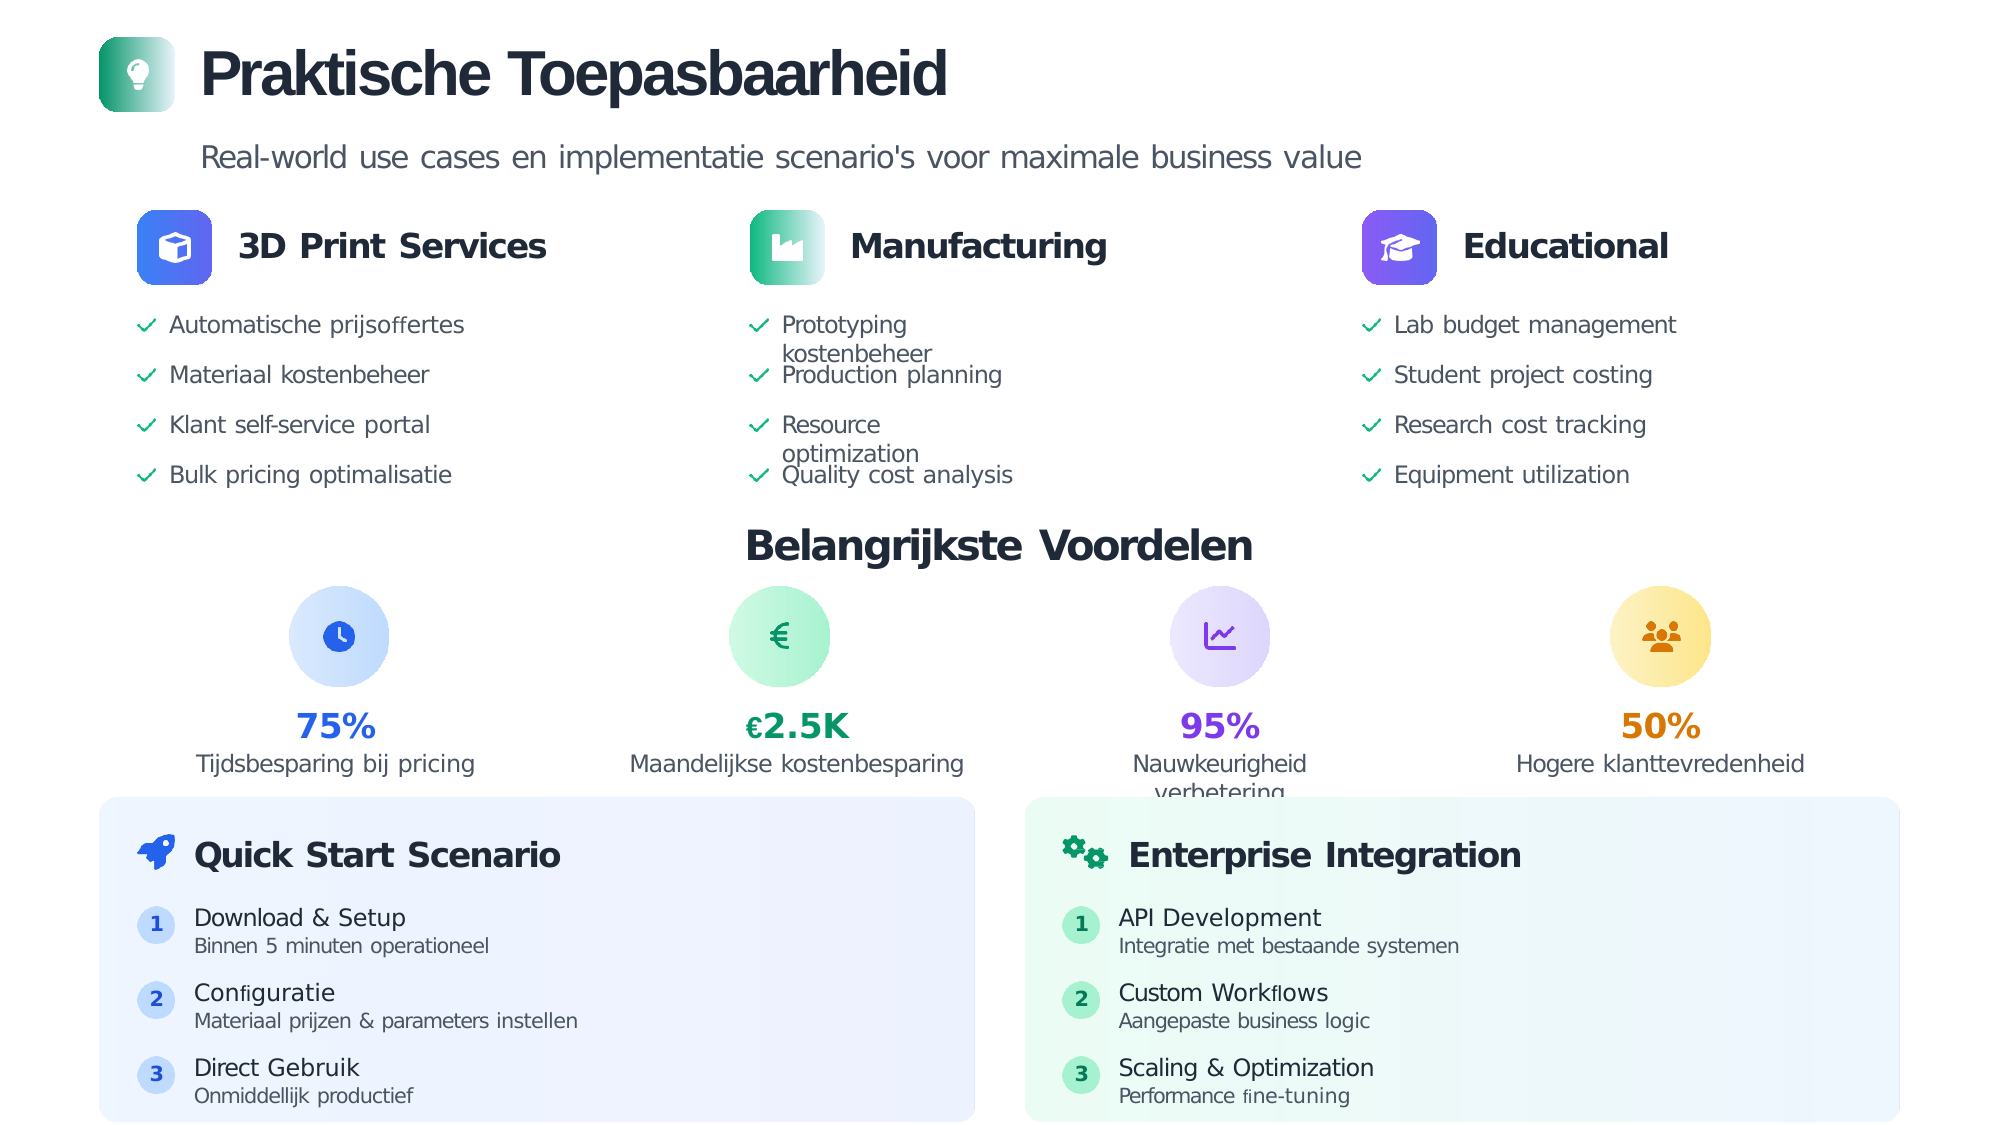

# Praktische Toepasbaarheid
Real-world use cases en implementatie scenario's voor maximale business value
3D Print Services
Manufacturing
Educational
Automatische prijsoﬀertes
Prototyping kostenbeheer
Lab budget management
Materiaal kostenbeheer
Production planning
Student project costing
Klant self-service portal
Resource optimization
Research cost tracking
Bulk pricing optimalisatie
Quality cost analysis
Equipment utilization
Belangrijkste Voordelen
75%
Tijdsbesparing bij pricing
€2.5K
Maandelijkse kostenbesparing
95%
Nauwkeurigheid verbetering
50%
Hogere klanttevredenheid
Quick Start Scenario
Enterprise Integration
Download & Setup
Binnen 5 minuten operationeel
API Development
Integratie met bestaande systemen
1
1
Conﬁguratie
Materiaal prijzen & parameters instellen
Custom Workﬂows
Aangepaste business logic
2
2
Direct Gebruik
Onmiddellijk productief
Scaling & Optimization
Performance ﬁne-tuning
3
3